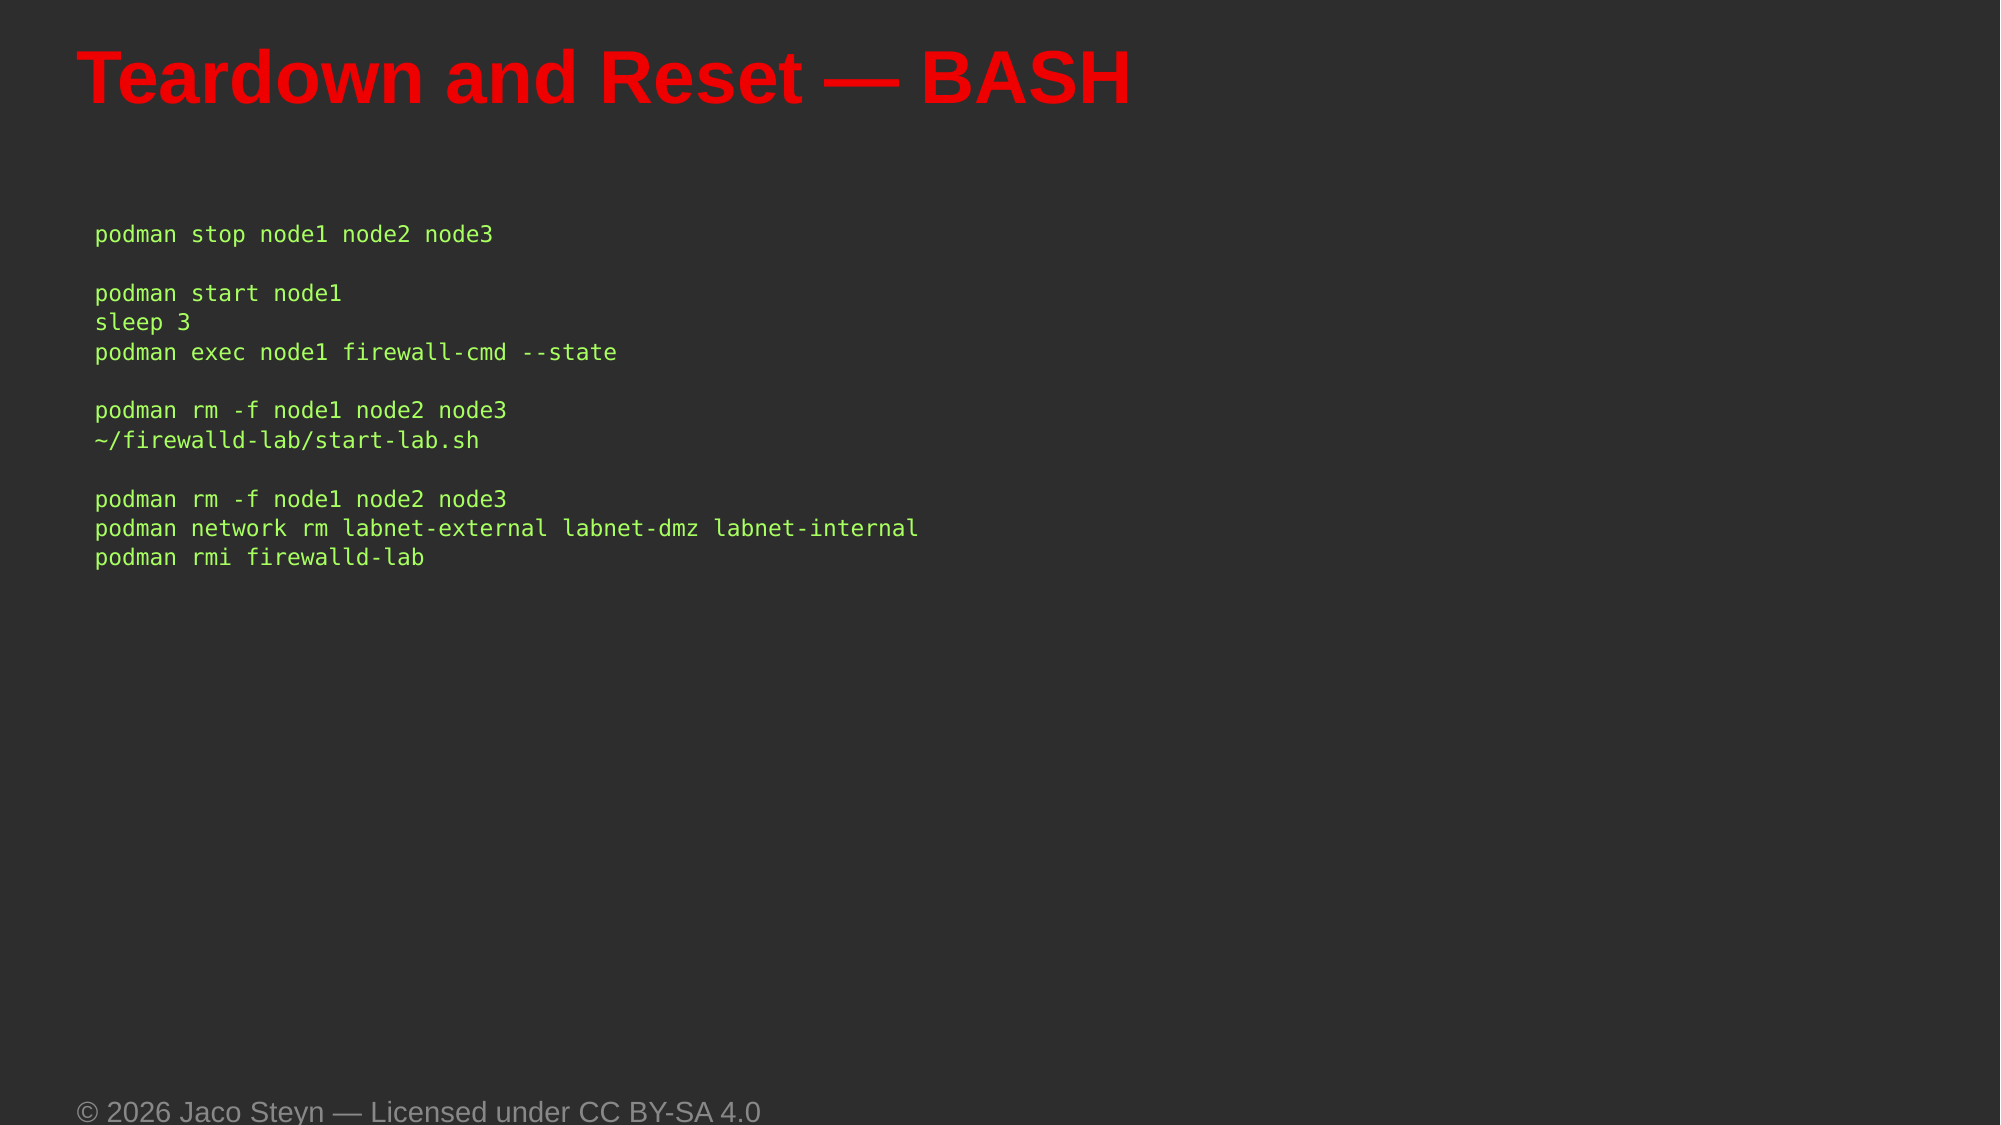

Teardown and Reset — BASH
podman stop node1 node2 node3
podman start node1
sleep 3
podman exec node1 firewall-cmd --state
podman rm -f node1 node2 node3
~/firewalld-lab/start-lab.sh
podman rm -f node1 node2 node3
podman network rm labnet-external labnet-dmz labnet-internal
podman rmi firewalld-lab
© 2026 Jaco Steyn — Licensed under CC BY-SA 4.0